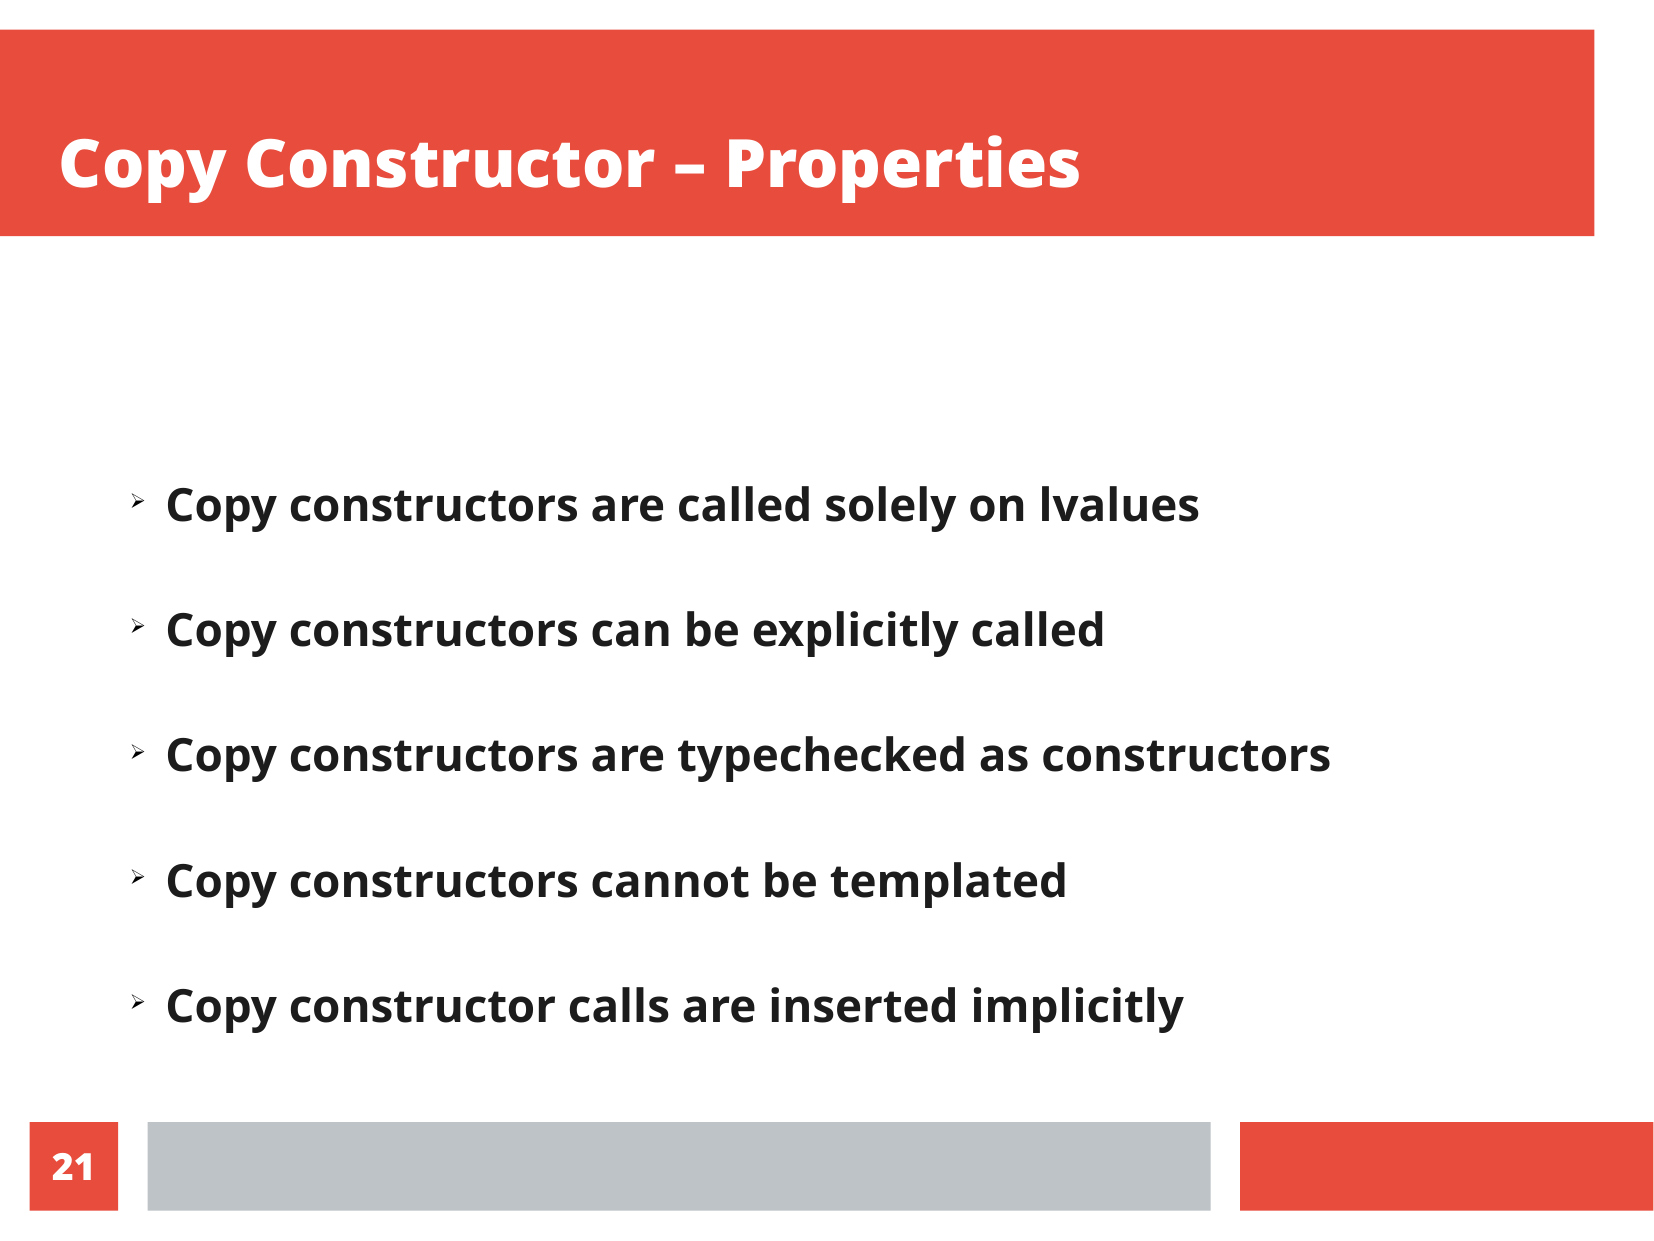

# Copy Constructor – Properties
Copy constructors are called solely on lvalues
Copy constructors can be explicitly called
Copy constructors are typechecked as constructors
Copy constructors cannot be templated
Copy constructor calls are inserted implicitly
21